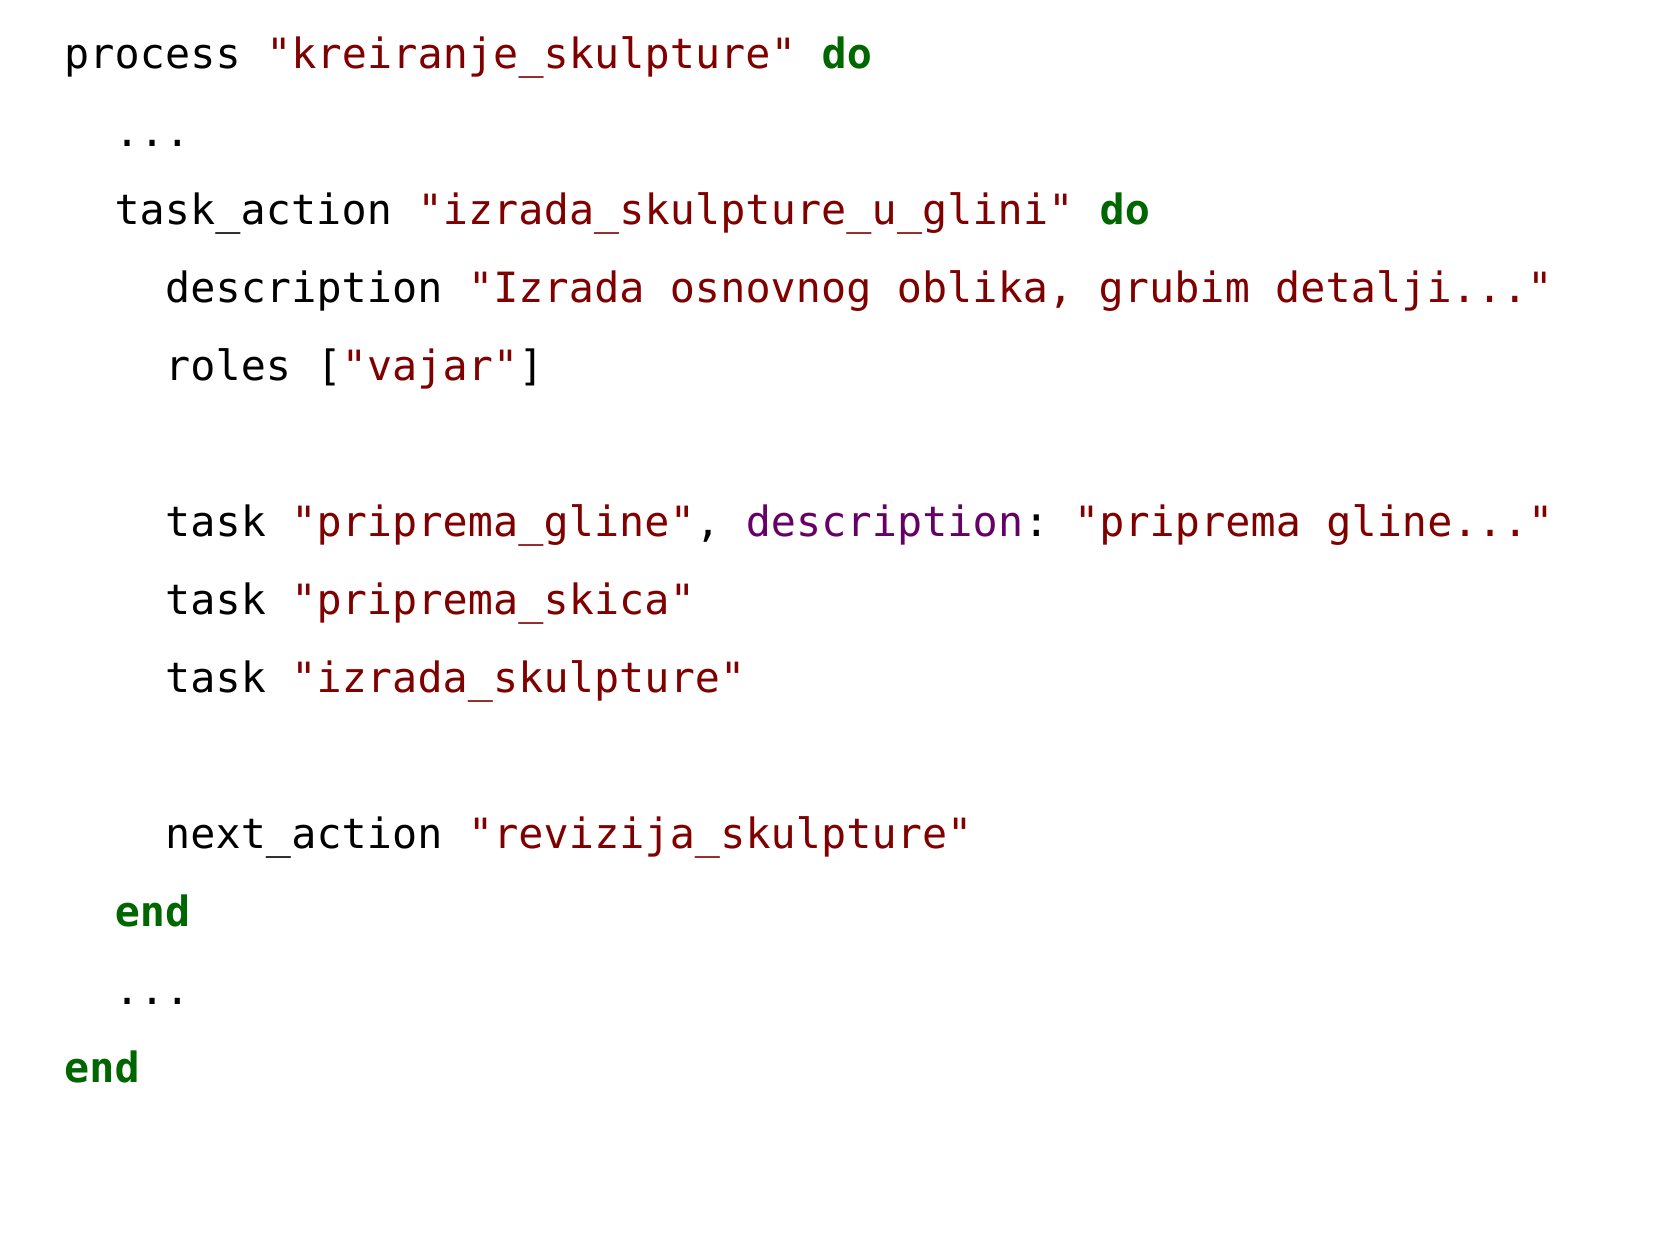

# process "kreiranje_skulpture" do
 ...
 task_action "izrada_skulpture_u_glini" do
 description "Izrada osnovnog oblika, grubim detalji..."
 roles ["vajar"]
 task "priprema_gline", description: "priprema gline..."
 task "priprema_skica"
 task "izrada_skulpture"
 next_action "revizija_skulpture"
 end
 ...
end